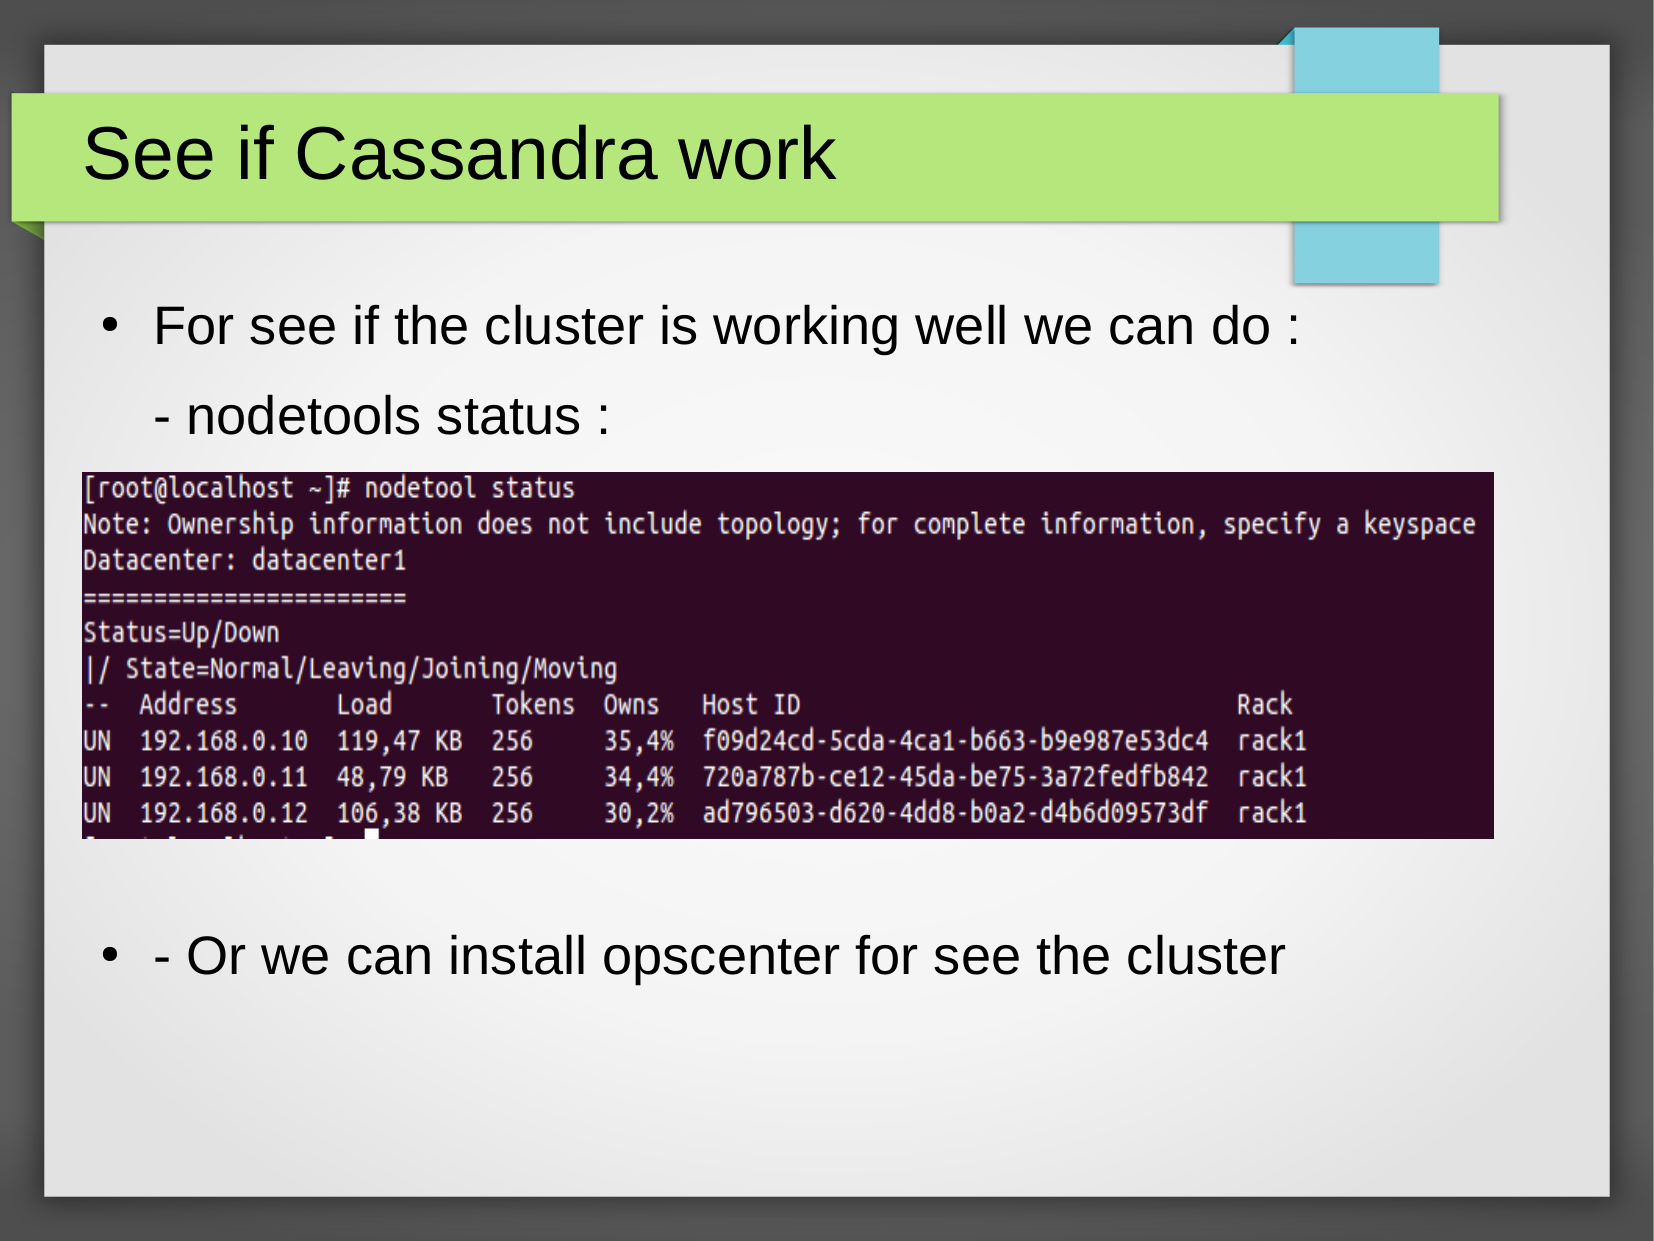

# See if Cassandra work
For see if the cluster is working well we can do :
- nodetools status :
- Or we can install opscenter for see the cluster